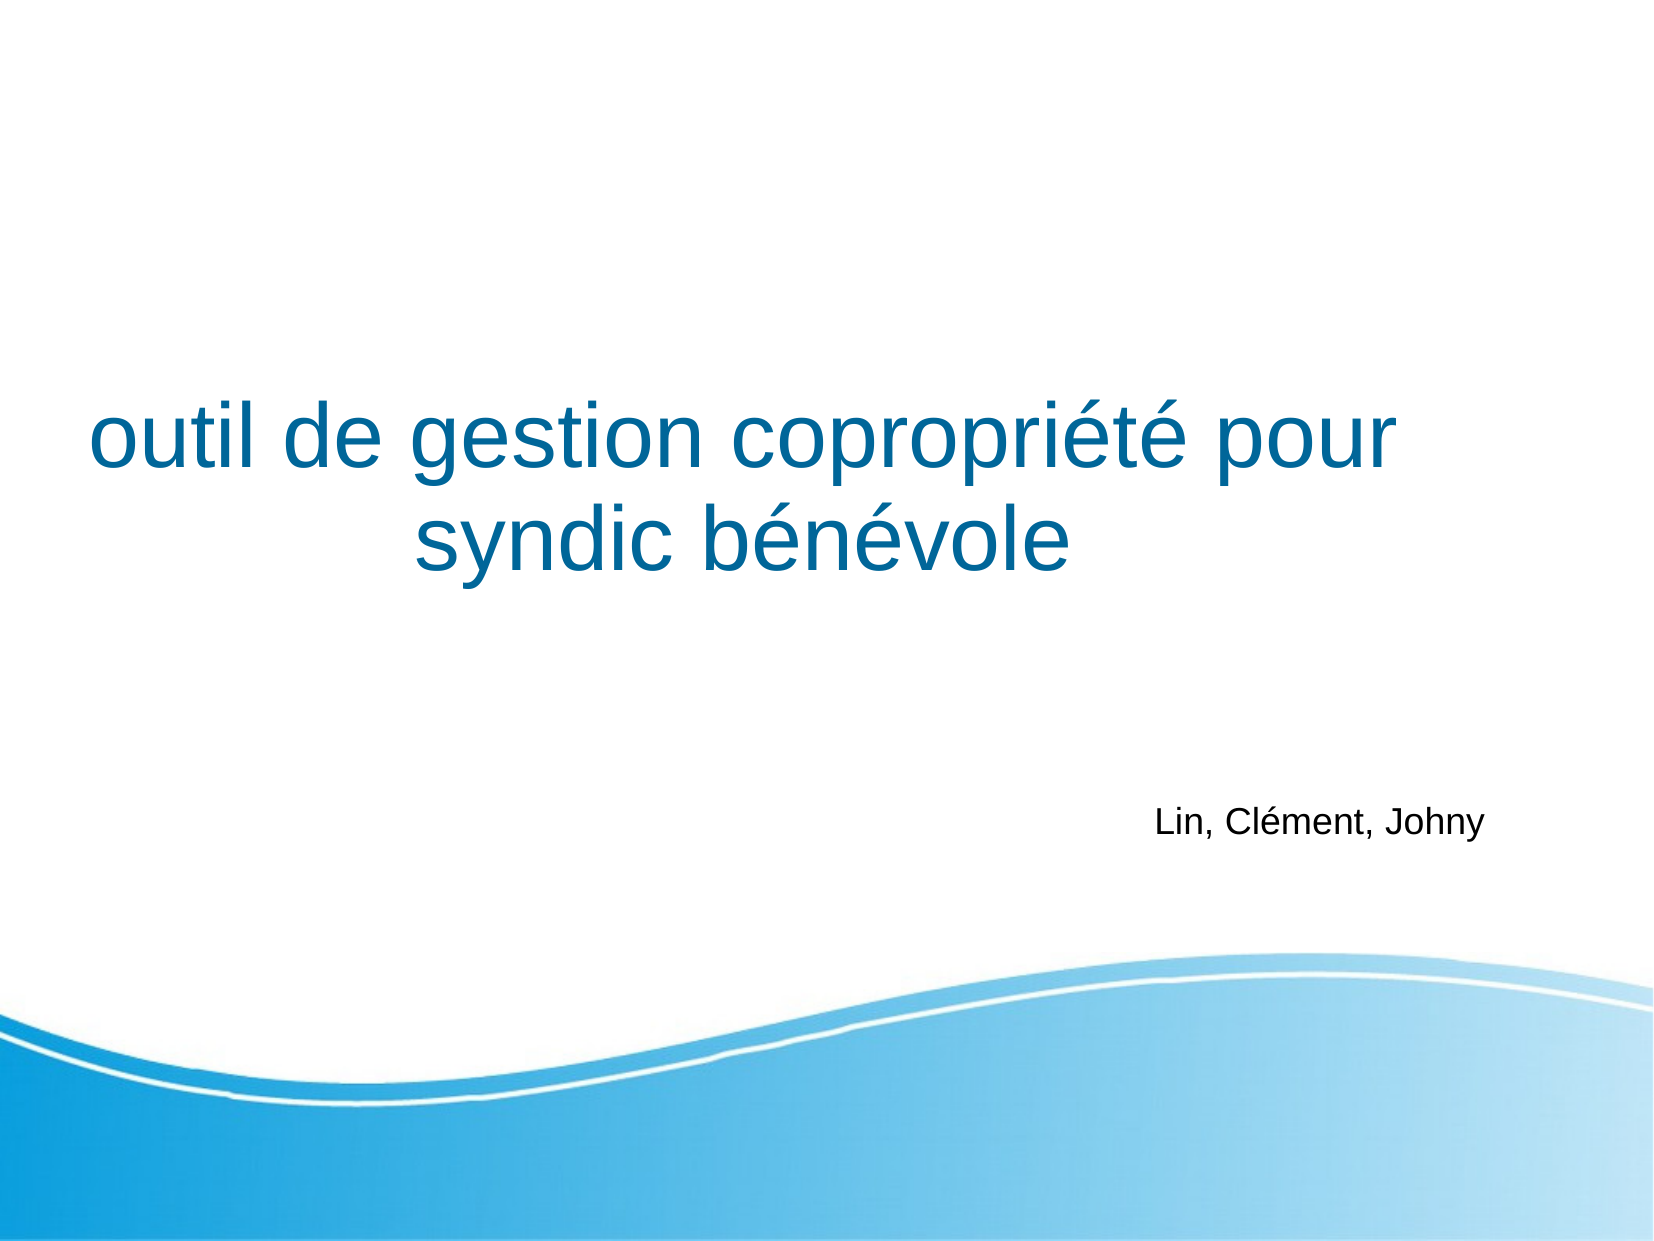

# outil de gestion copropriété pour syndic bénévole
Lin, Clément, Johny